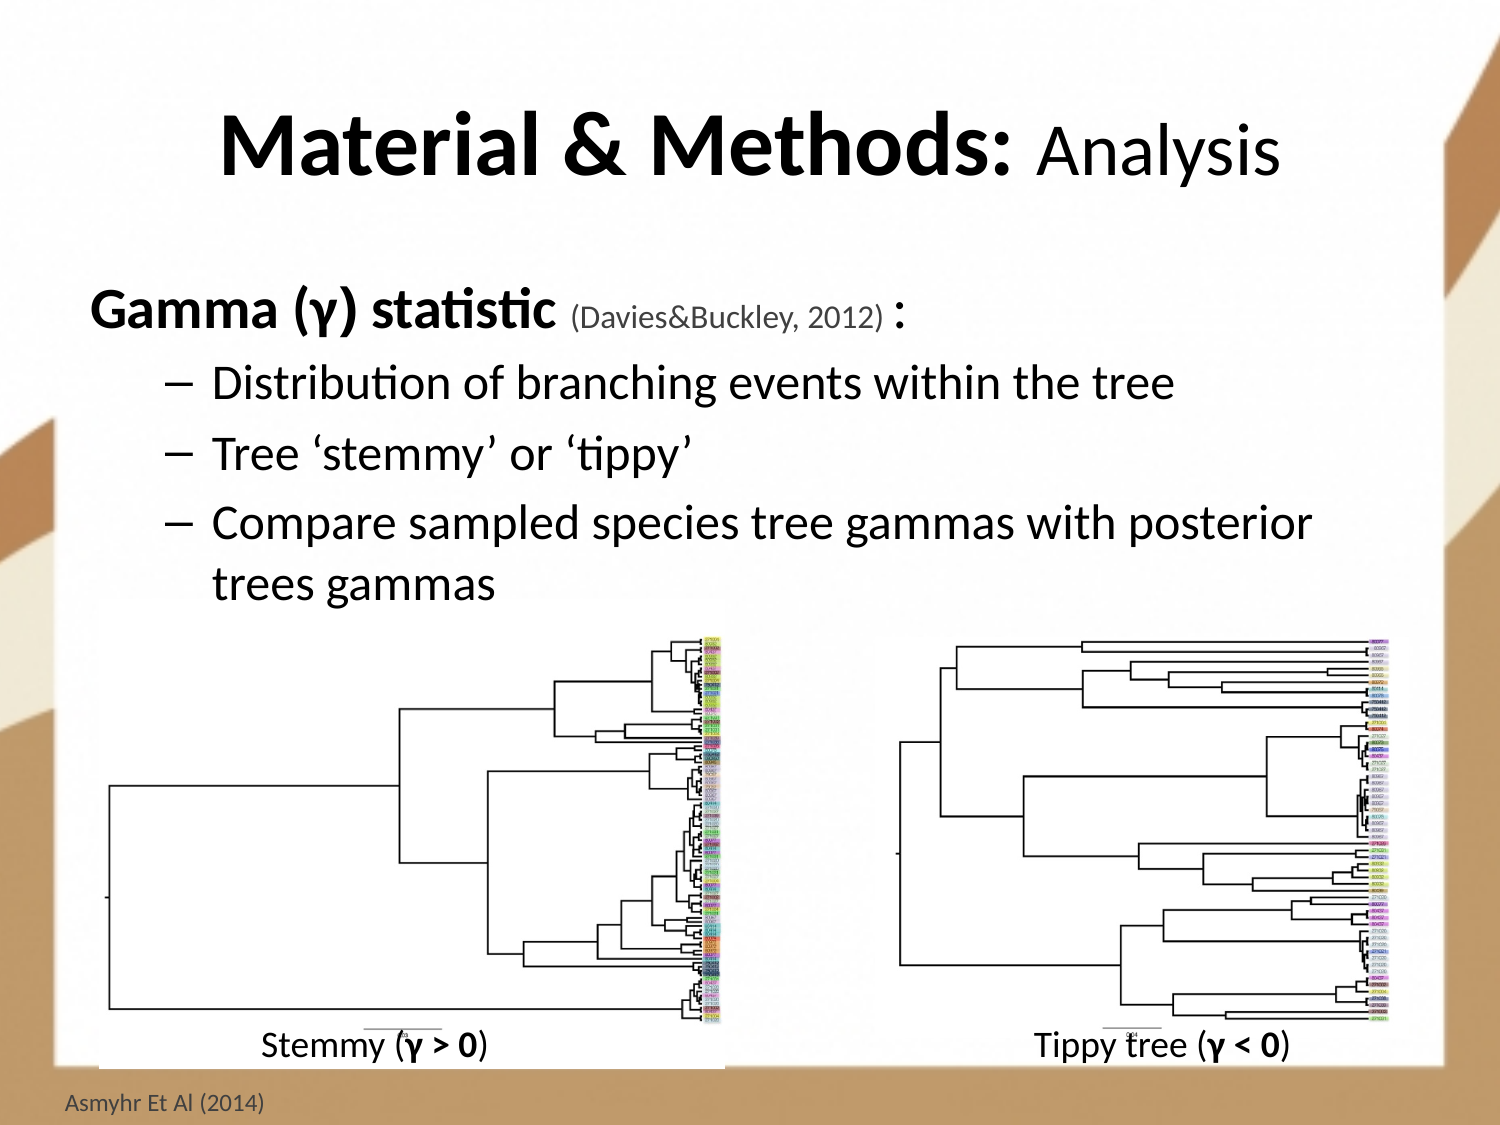

# Material & Methods: Analysis
Gamma (γ) statistic (Davies&Buckley, 2012) :
Distribution of branching events within the tree
Tree ‘stemmy’ or ‘tippy’
Compare sampled species tree gammas with posterior trees gammas
Stemmy (γ > 0)
Tippy tree (γ < 0)
Asmyhr Et Al (2014)